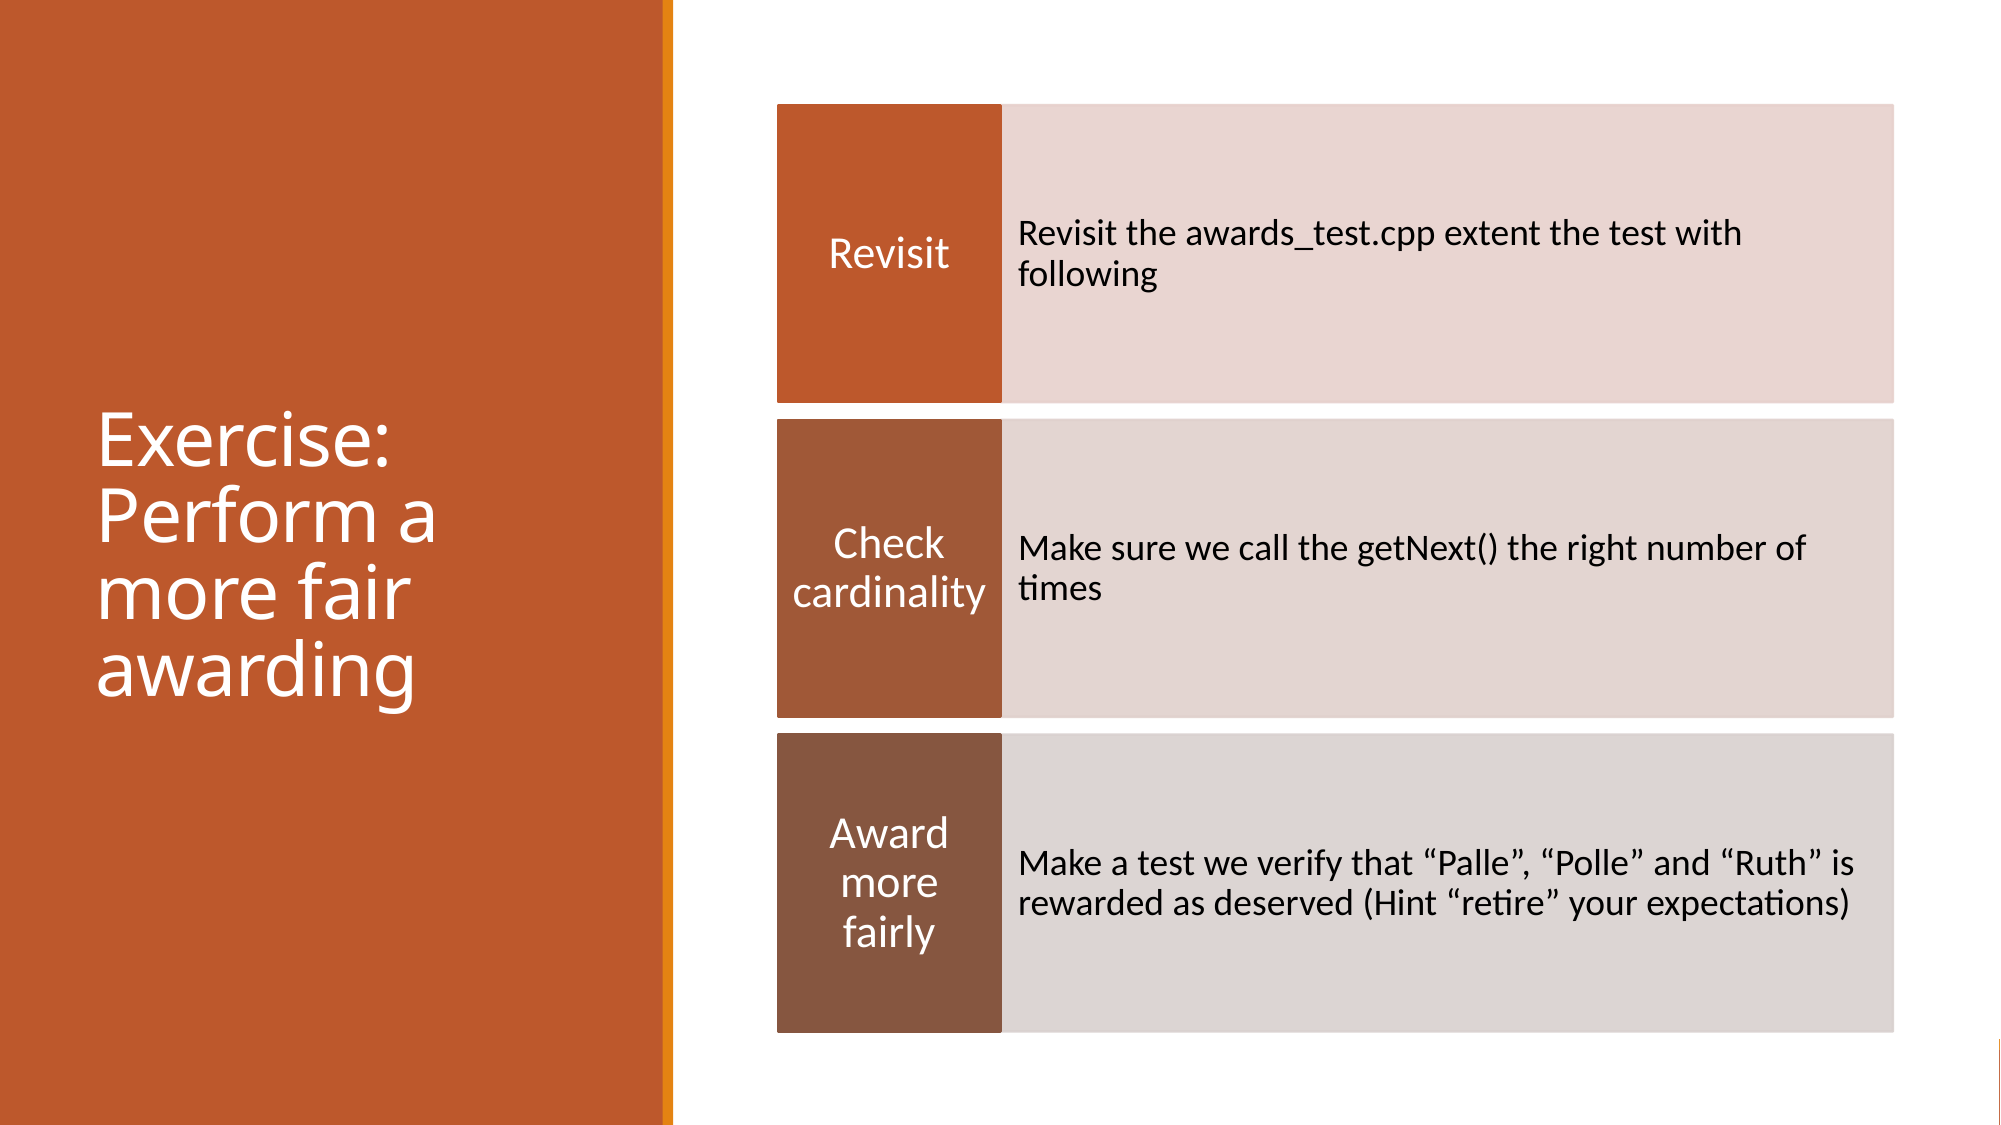

# Exercise: Perform a more fair awarding
Revisit
Revisit the awards_test.cpp extent the test with following
Check cardinality
Make sure we call the getNext() the right number of times
Award more fairly
Make a test we verify that “Palle”, “Polle” and “Ruth” is rewarded as deserved (Hint “retire” your expectations)